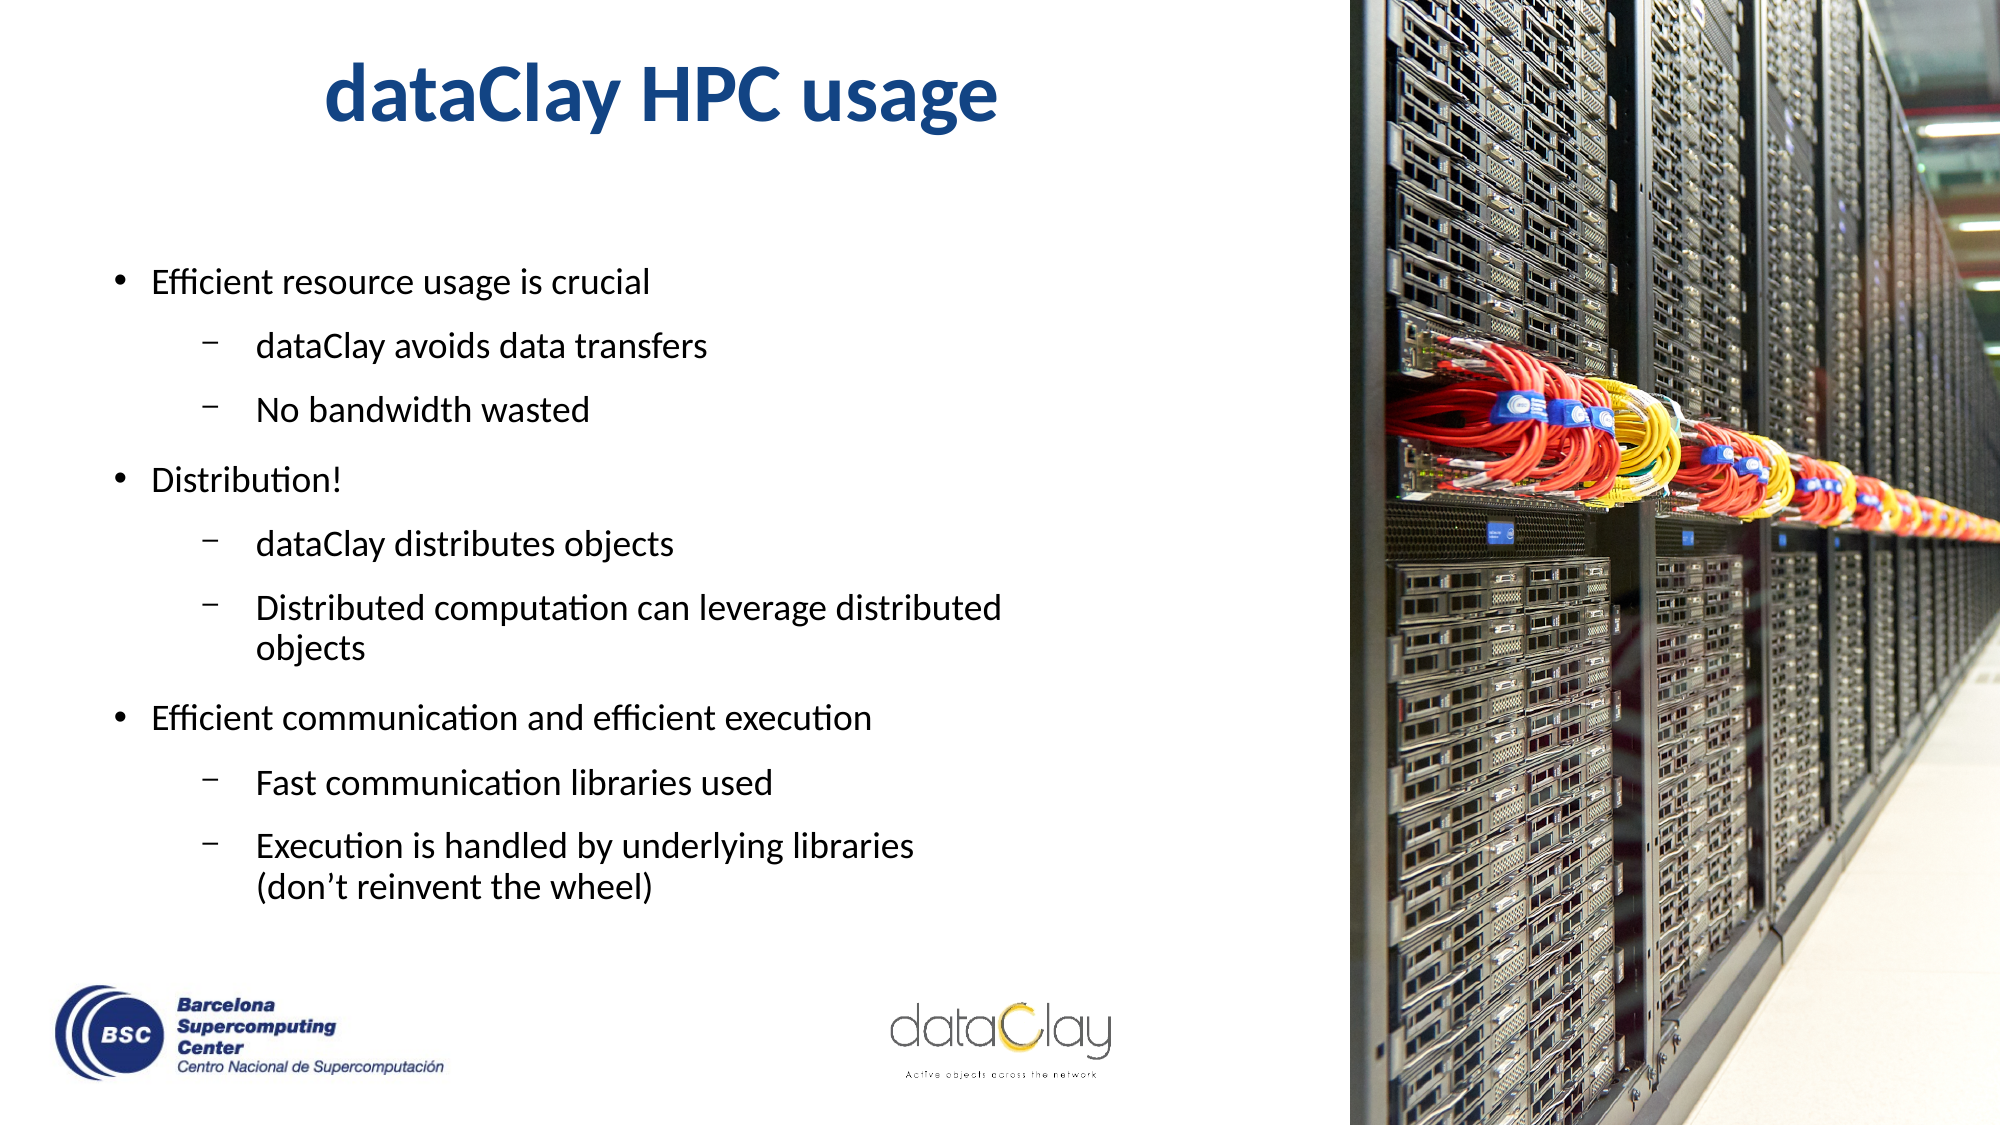

# dataClay HPC usage
Efficient resource usage is crucial
dataClay avoids data transfers
No bandwidth wasted
Distribution!
dataClay distributes objects
Distributed computation can leverage distributed objects
Efficient communication and efficient execution
Fast communication libraries used
Execution is handled by underlying libraries
(don’t reinvent the wheel)